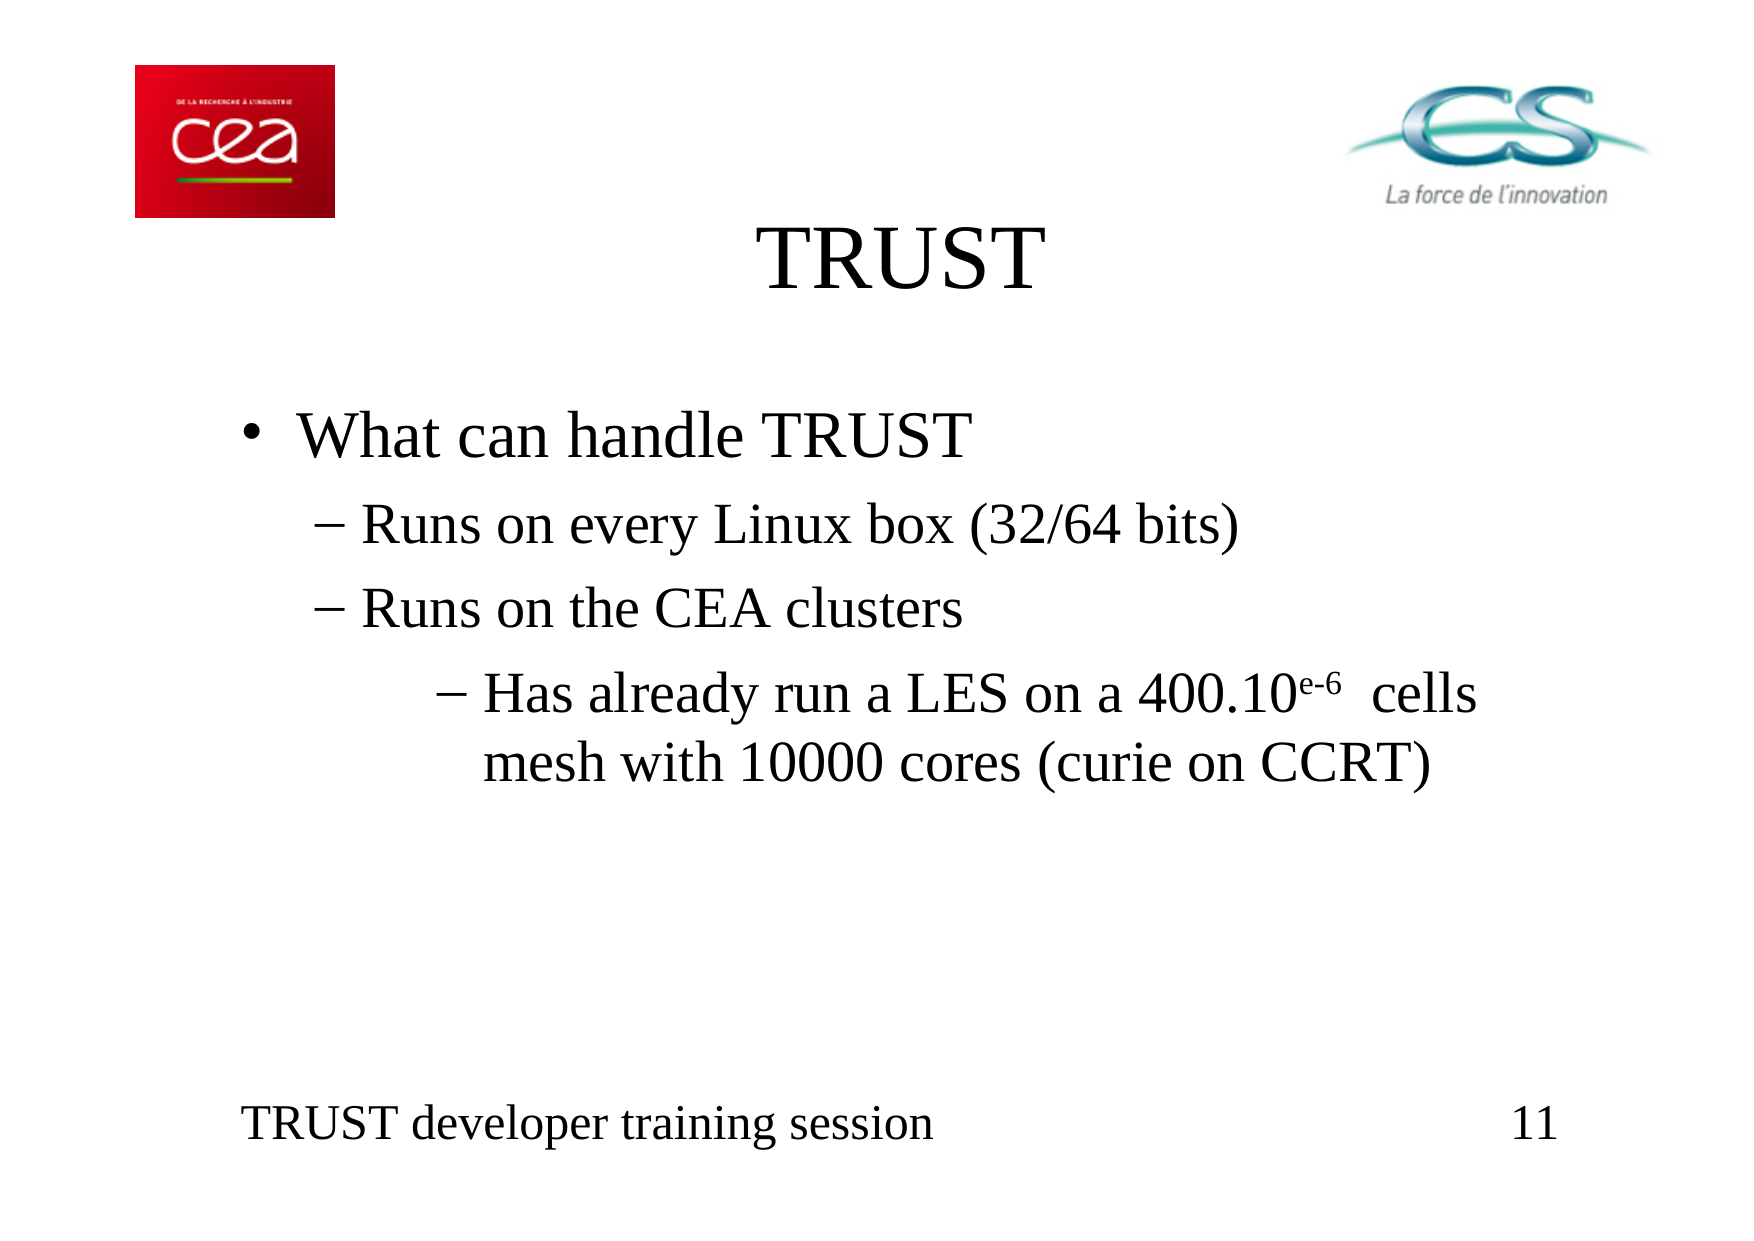

# TRUST
What can handle TRUST
Runs on every Linux box (32/64 bits)
Runs on the CEA clusters
Has already run a LES on a 400.10e-6 cells mesh with 10000 cores (curie on CCRT)
TRUST developer training session
11